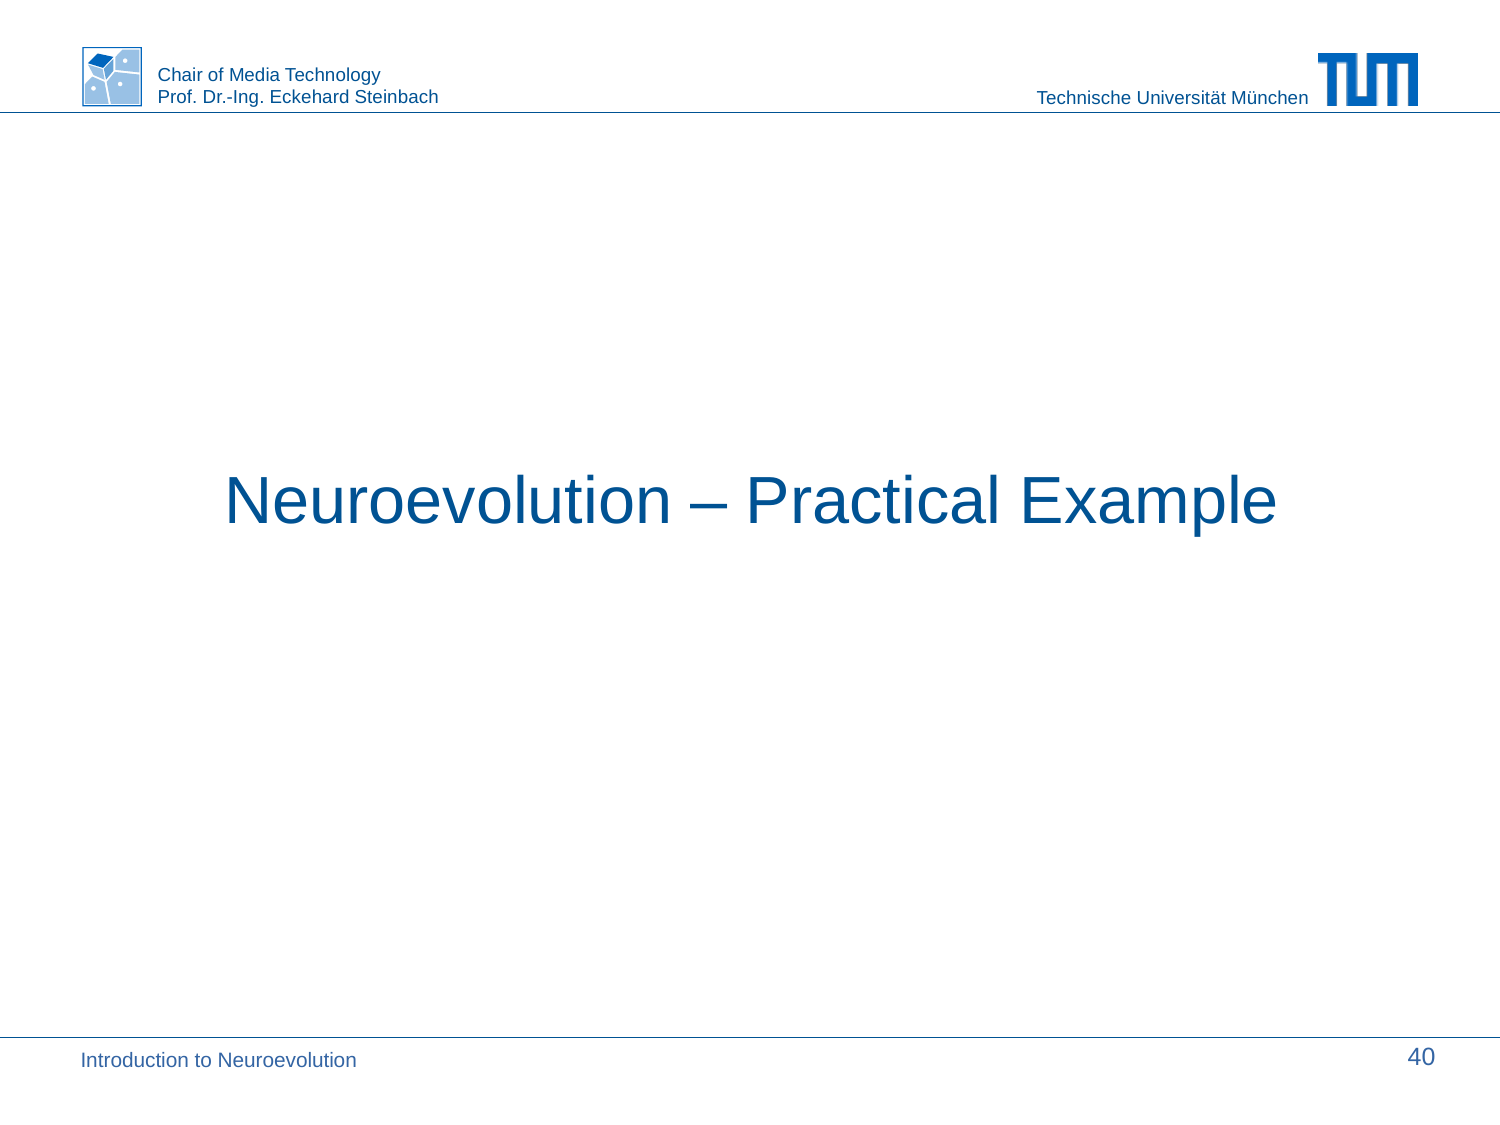

# Neuroevolution – Practical Example
Introduction to Neuroevolution